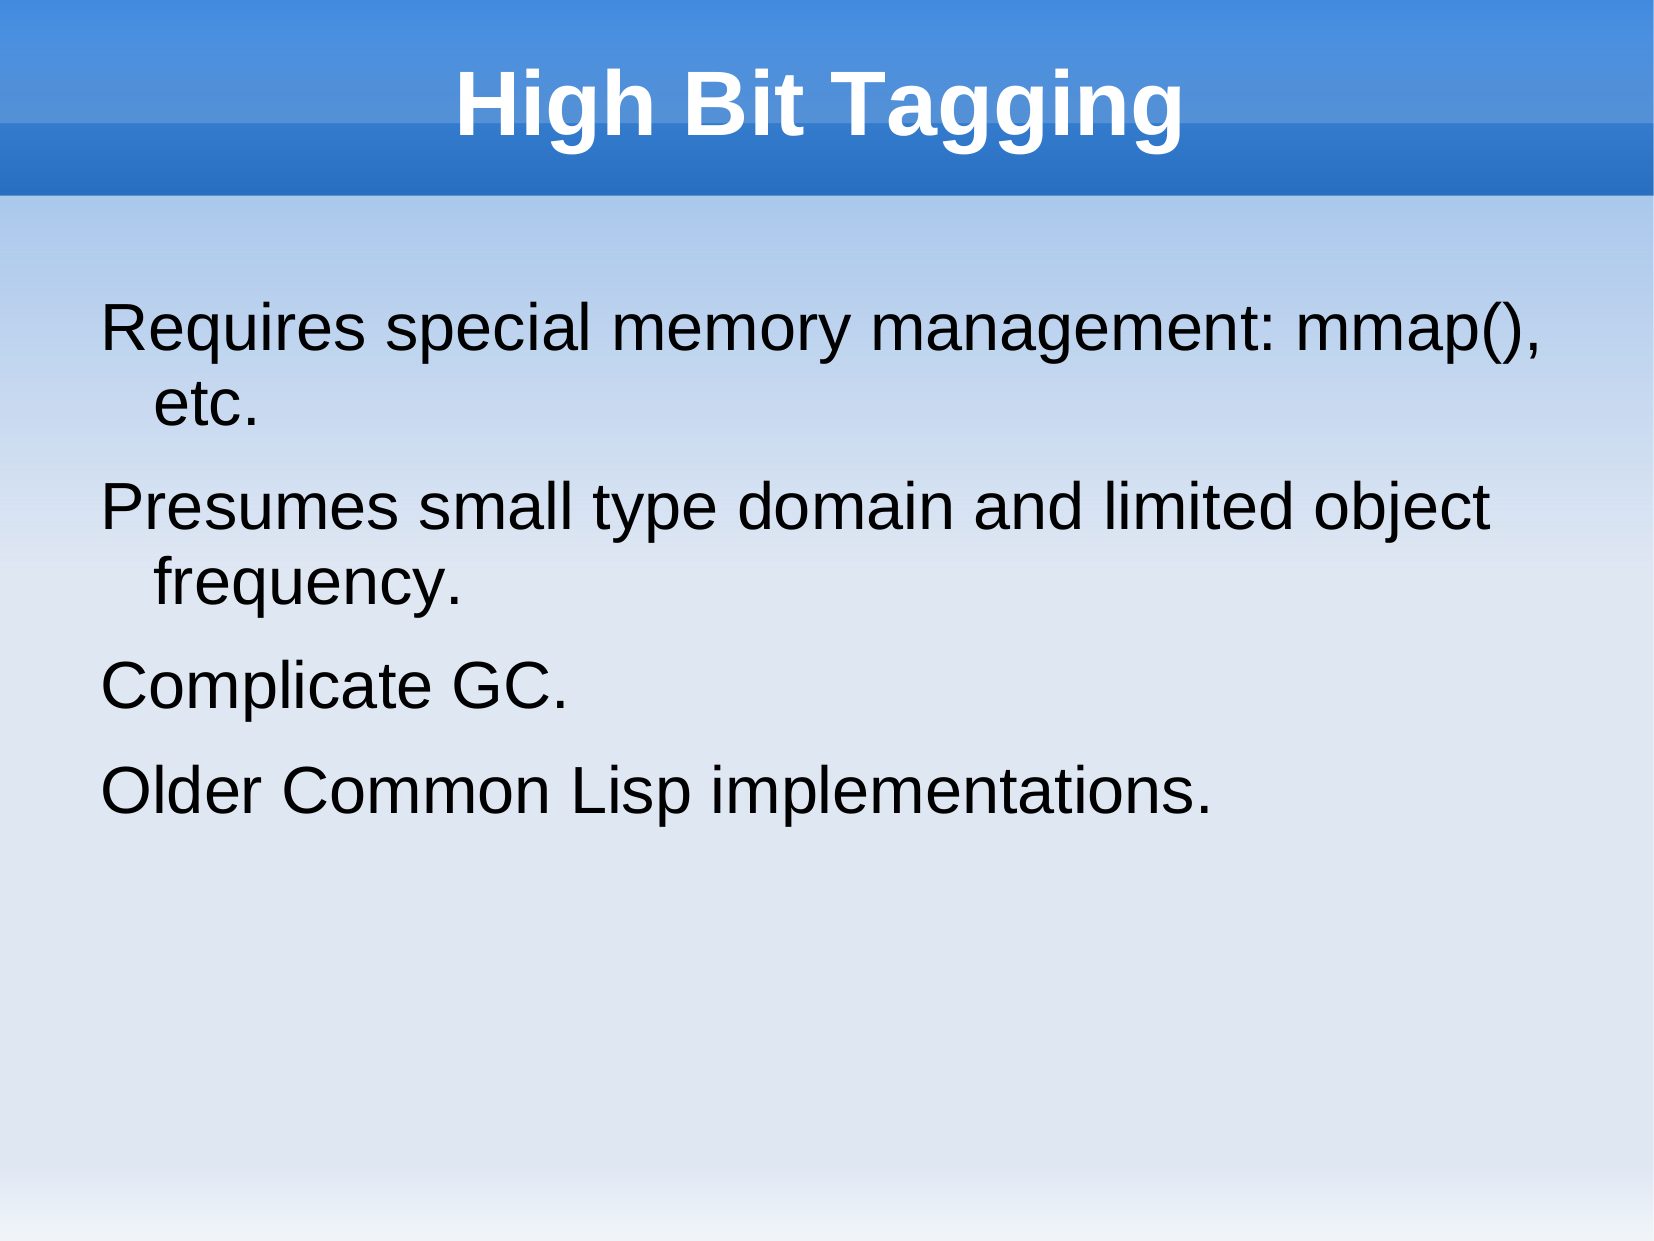

# High Bit Tagging
Requires special memory management: mmap(), etc.
Presumes small type domain and limited object frequency.
Complicate GC.
Older Common Lisp implementations.